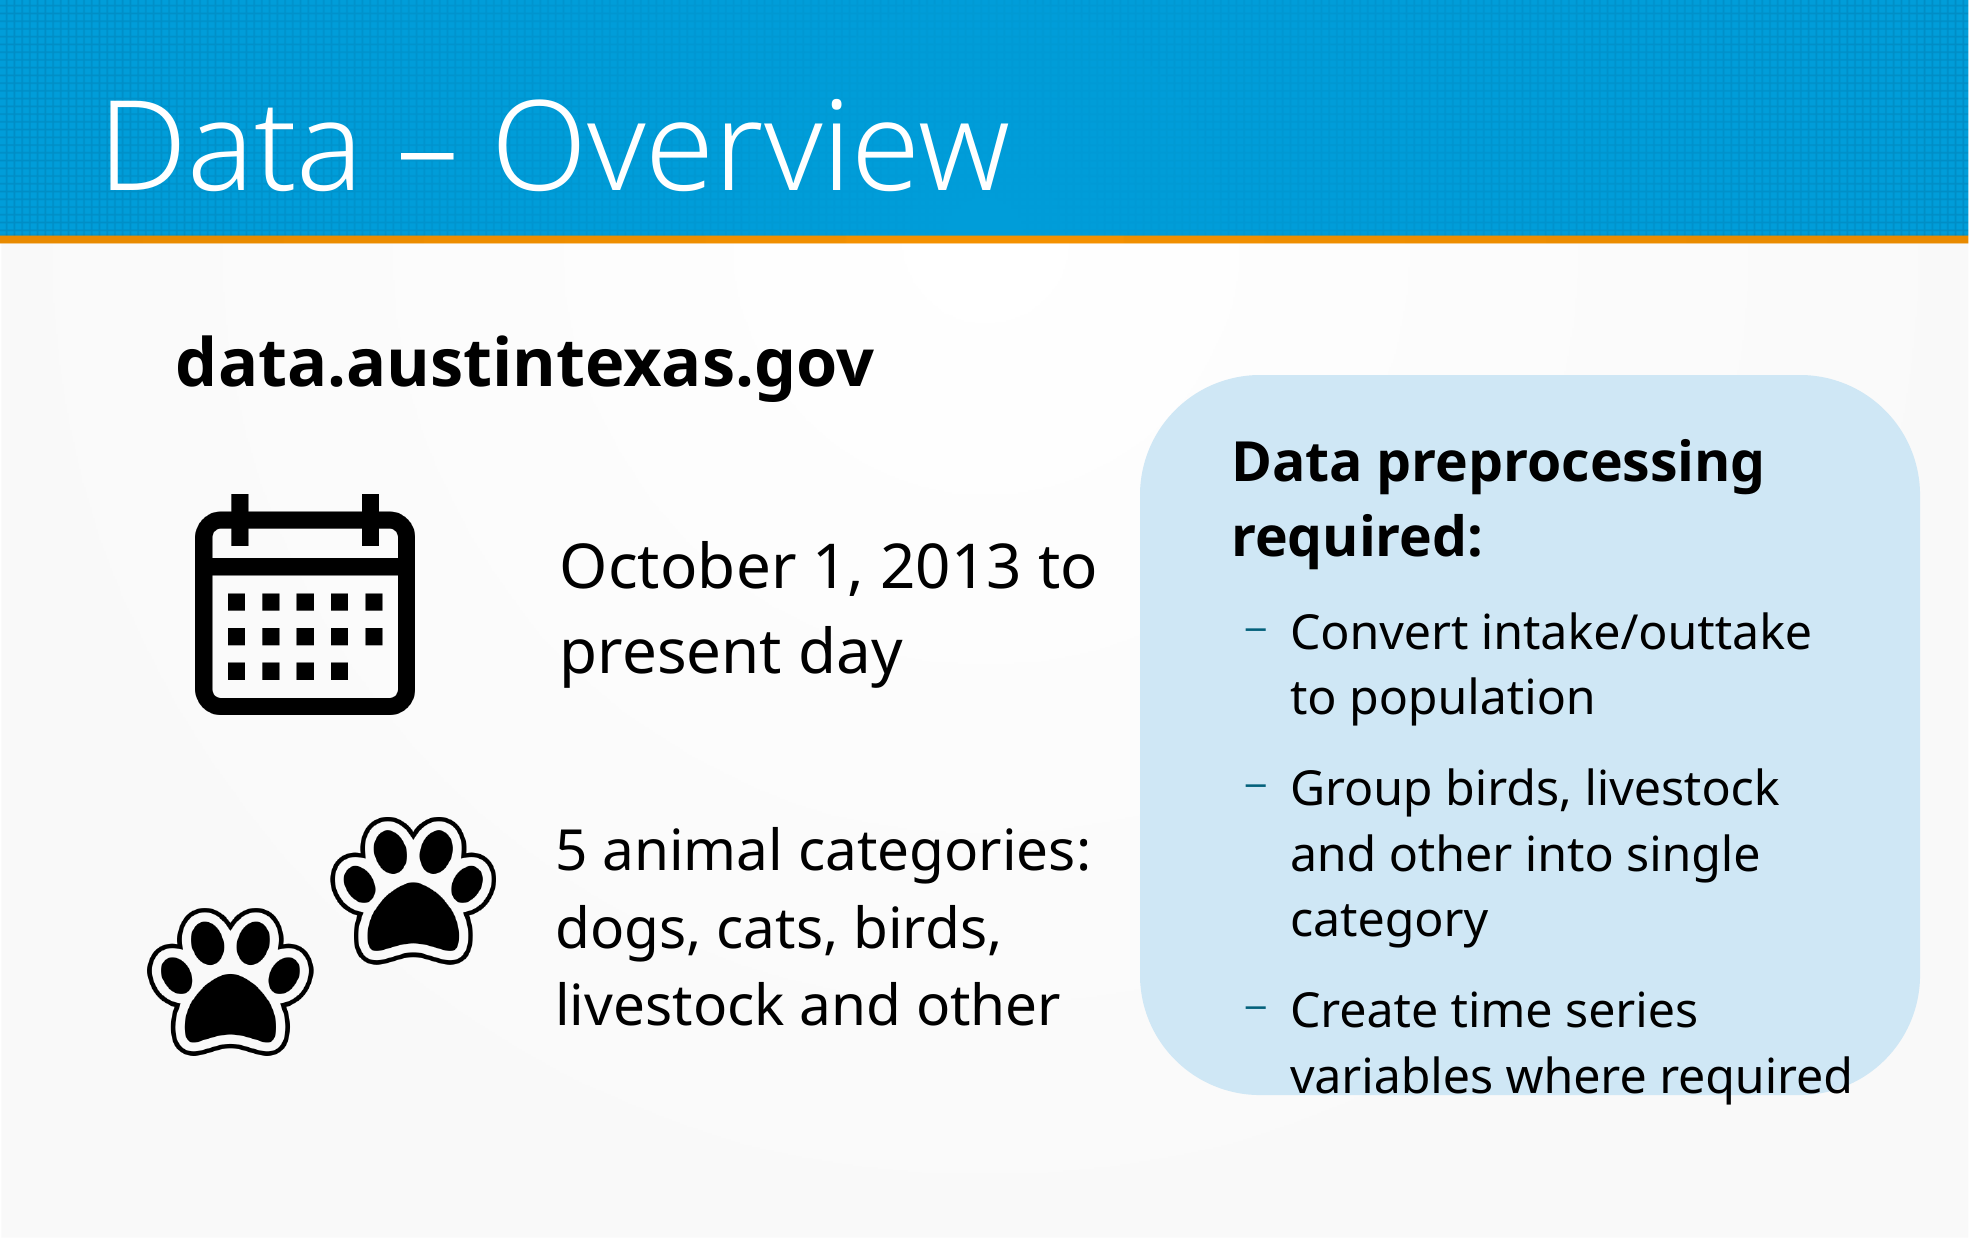

# Data – Overview
data.austintexas.gov
Data preprocessing required:
Convert intake/outtake to population
Group birds, livestock and other into single category
Create time series variables where required
October 1, 2013 to present day
5 animal categories: dogs, cats, birds, livestock and other